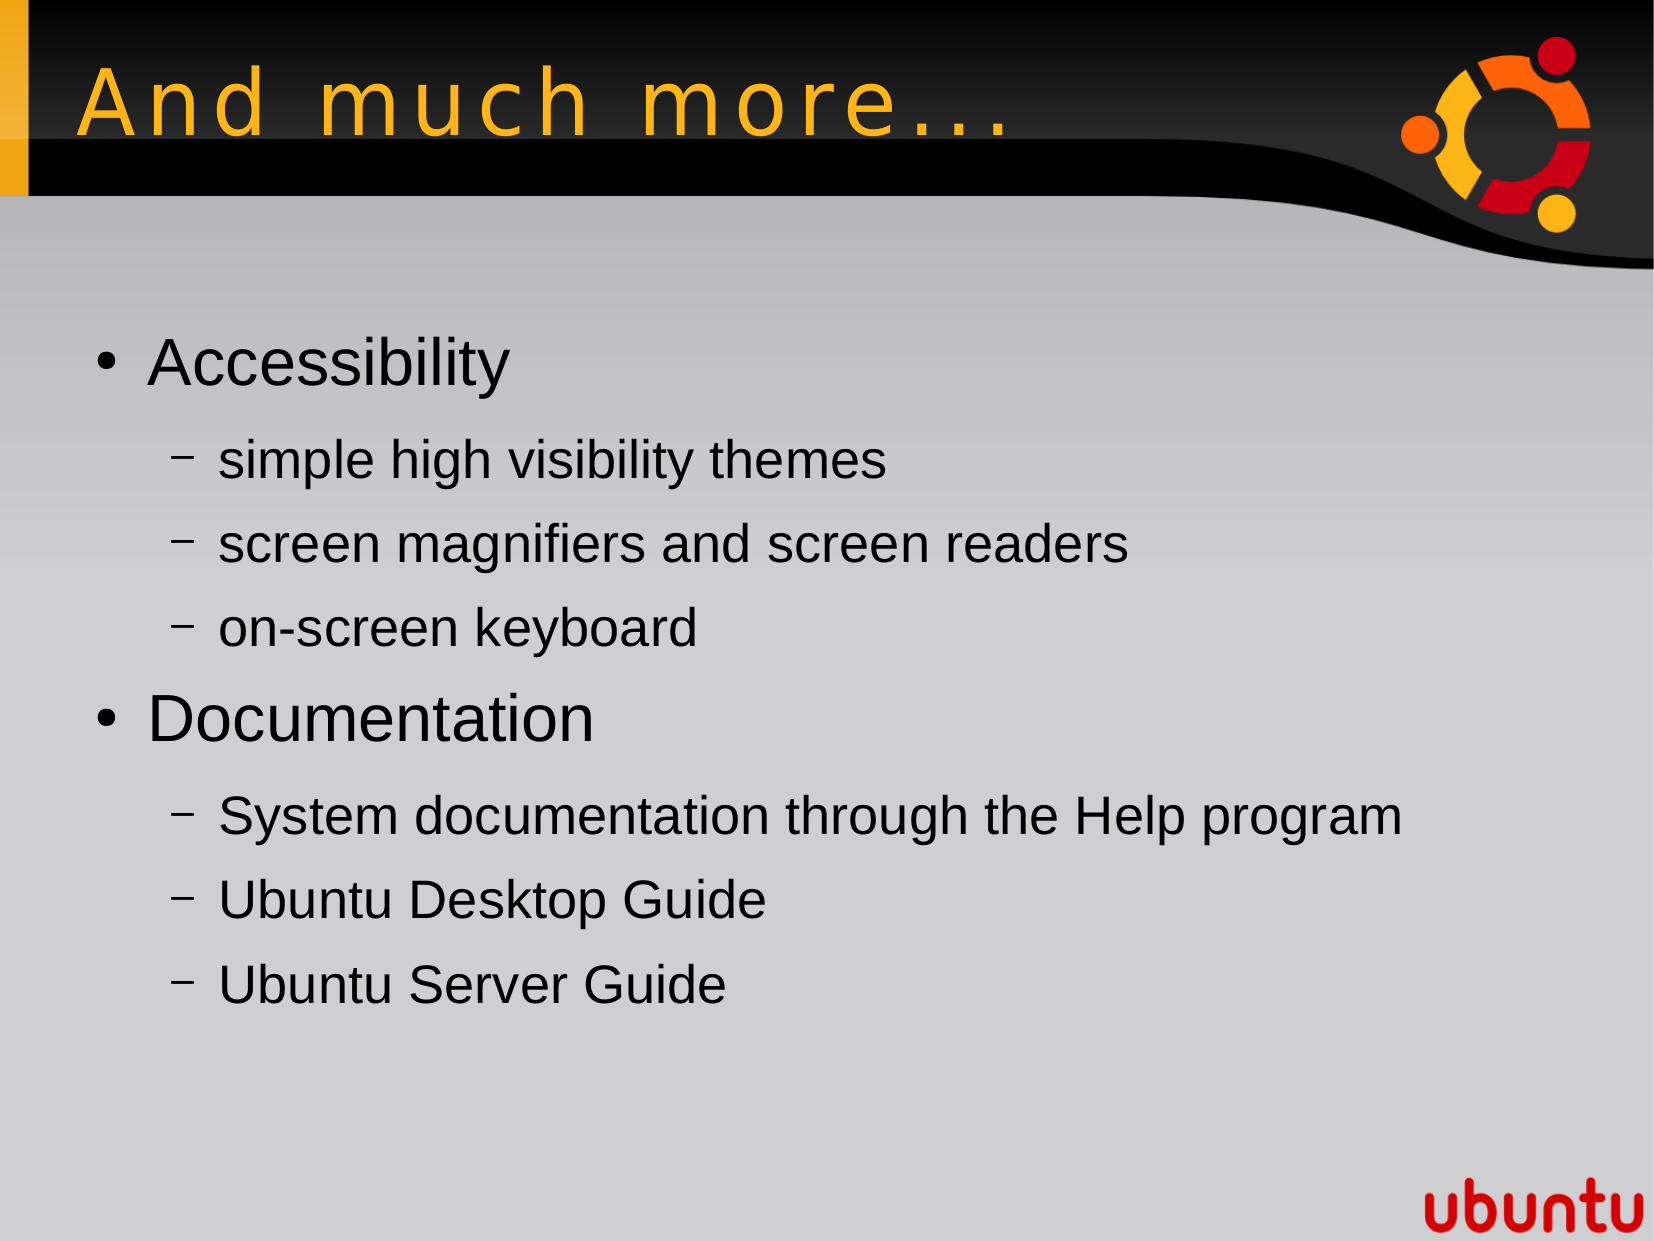

# And much more...
Accessibility
simple high visibility themes
screen magnifiers and screen readers
on-screen keyboard
Documentation
System documentation through the Help program
Ubuntu Desktop Guide
Ubuntu Server Guide